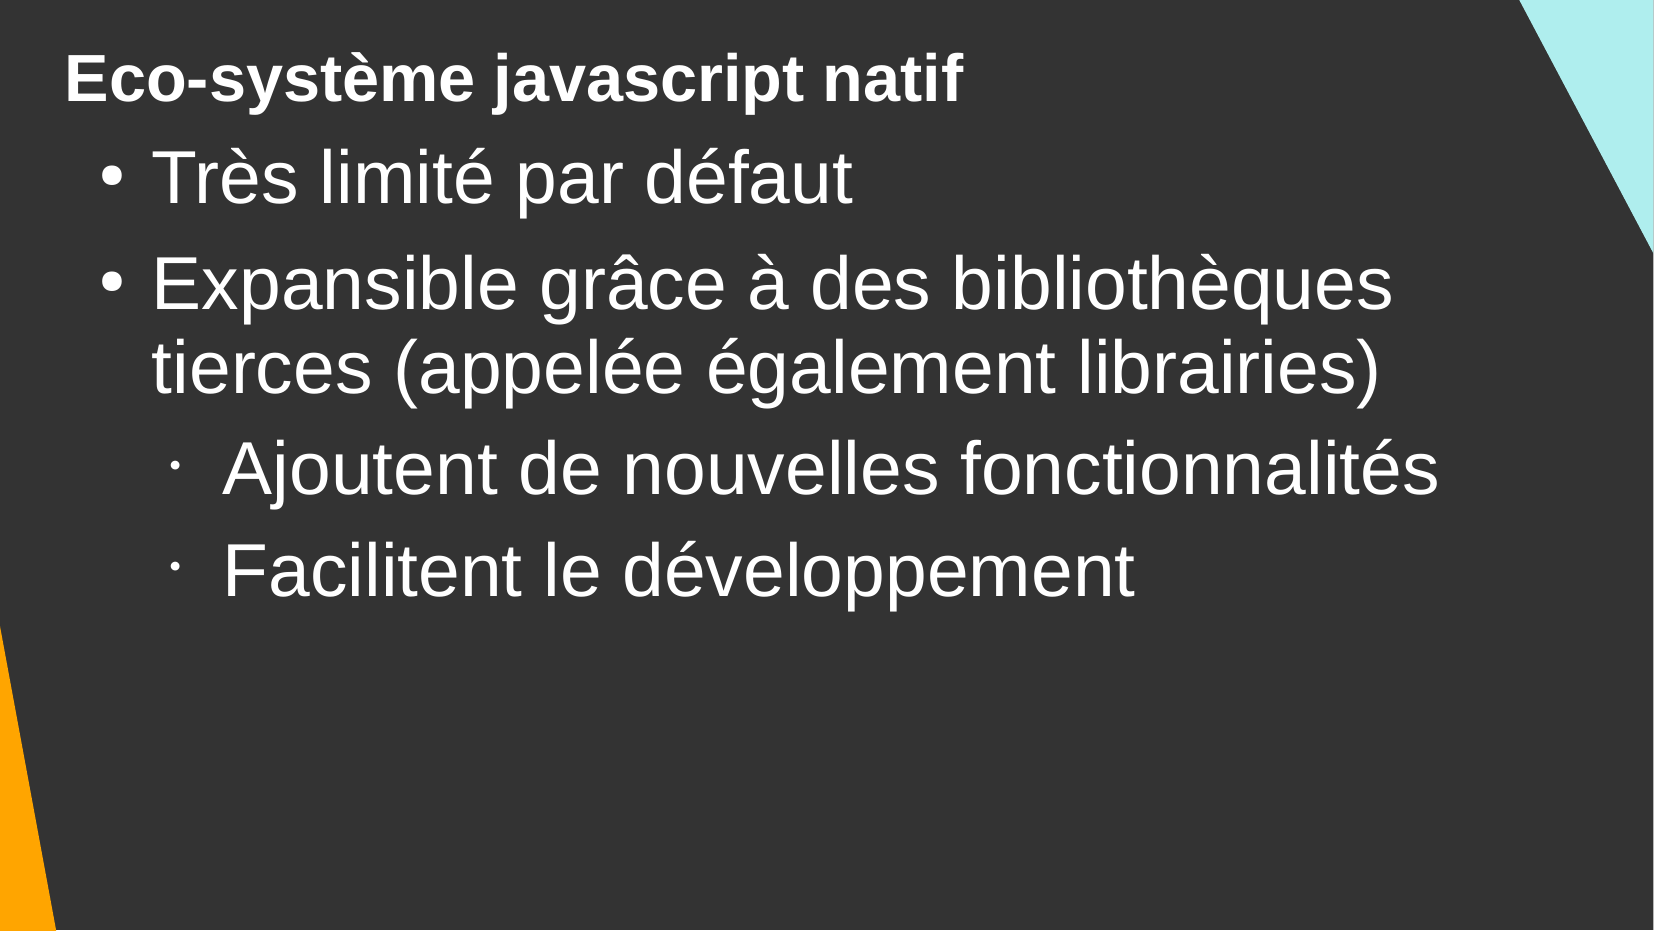

# Eco-système javascript natif
Très limité par défaut
Expansible grâce à des bibliothèques tierces (appelée également librairies)
Ajoutent de nouvelles fonctionnalités
Facilitent le développement